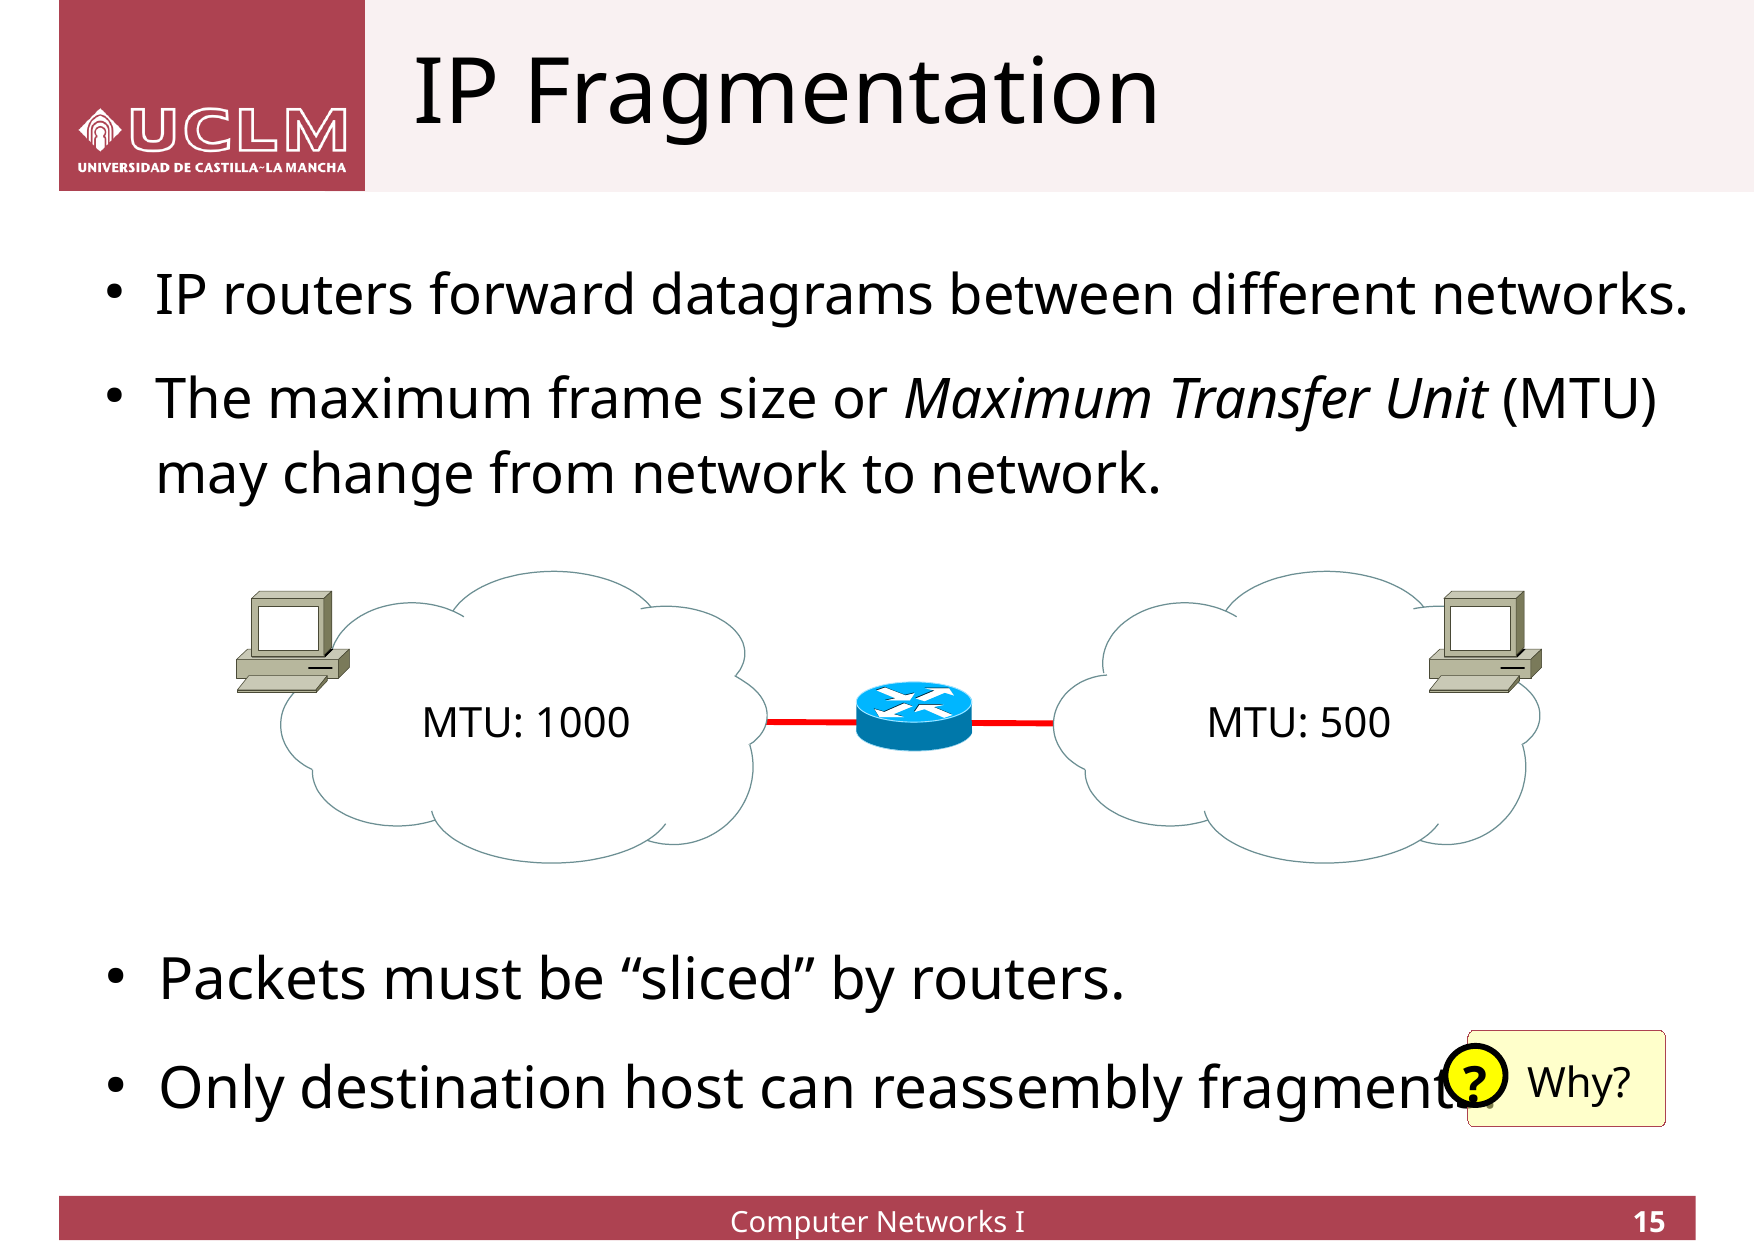

# IP Fragmentation
IP routers forward datagrams between different networks.
The maximum frame size or Maximum Transfer Unit (MTU) may change from network to network.
MTU: 1000
MTU: 500
Packets must be “sliced” by routers.
Only destination host can reassembly fragments.
Why?
?
Computer Networks I
15